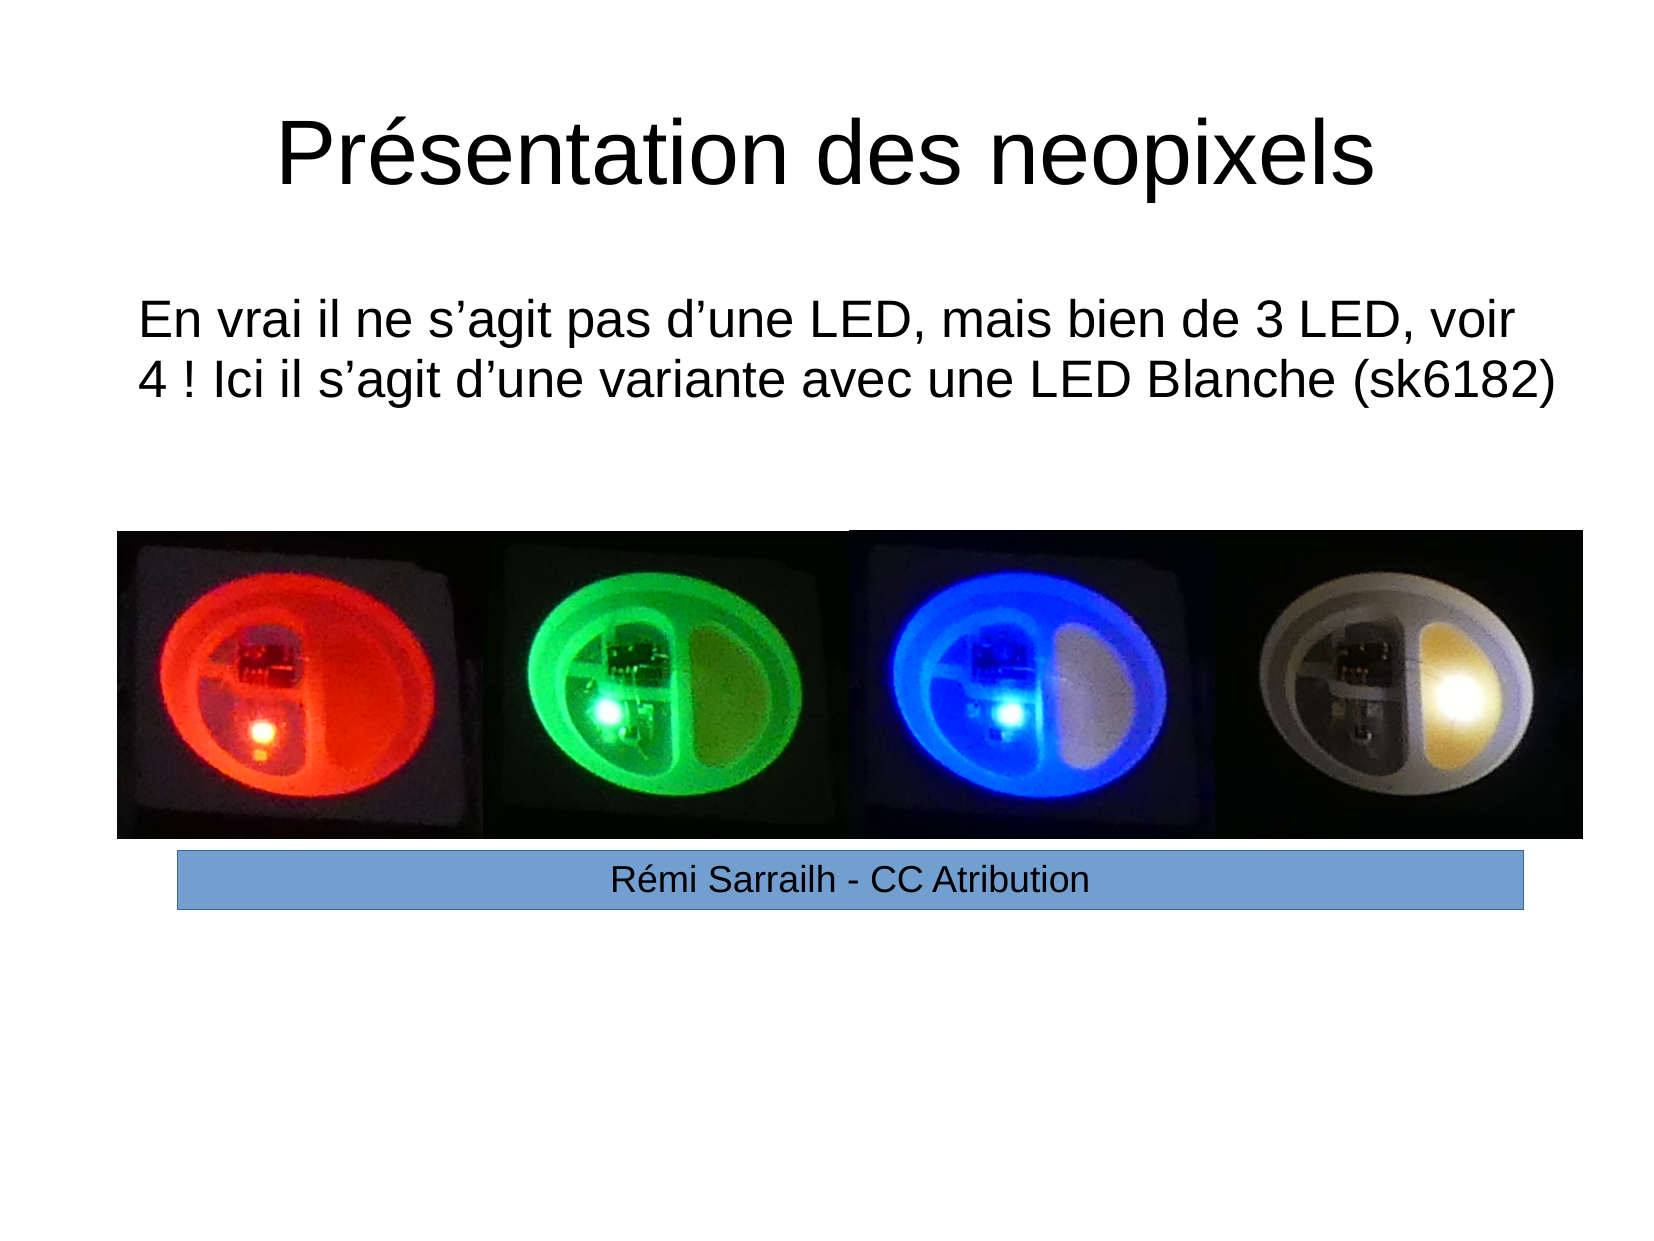

# Présentation des neopixels
En vrai il ne s’agit pas d’une LED, mais bien de 3 LED, voir 4 ! Ici il s’agit d’une variante avec une LED Blanche (sk6182)
Rémi Sarrailh - CC Atribution